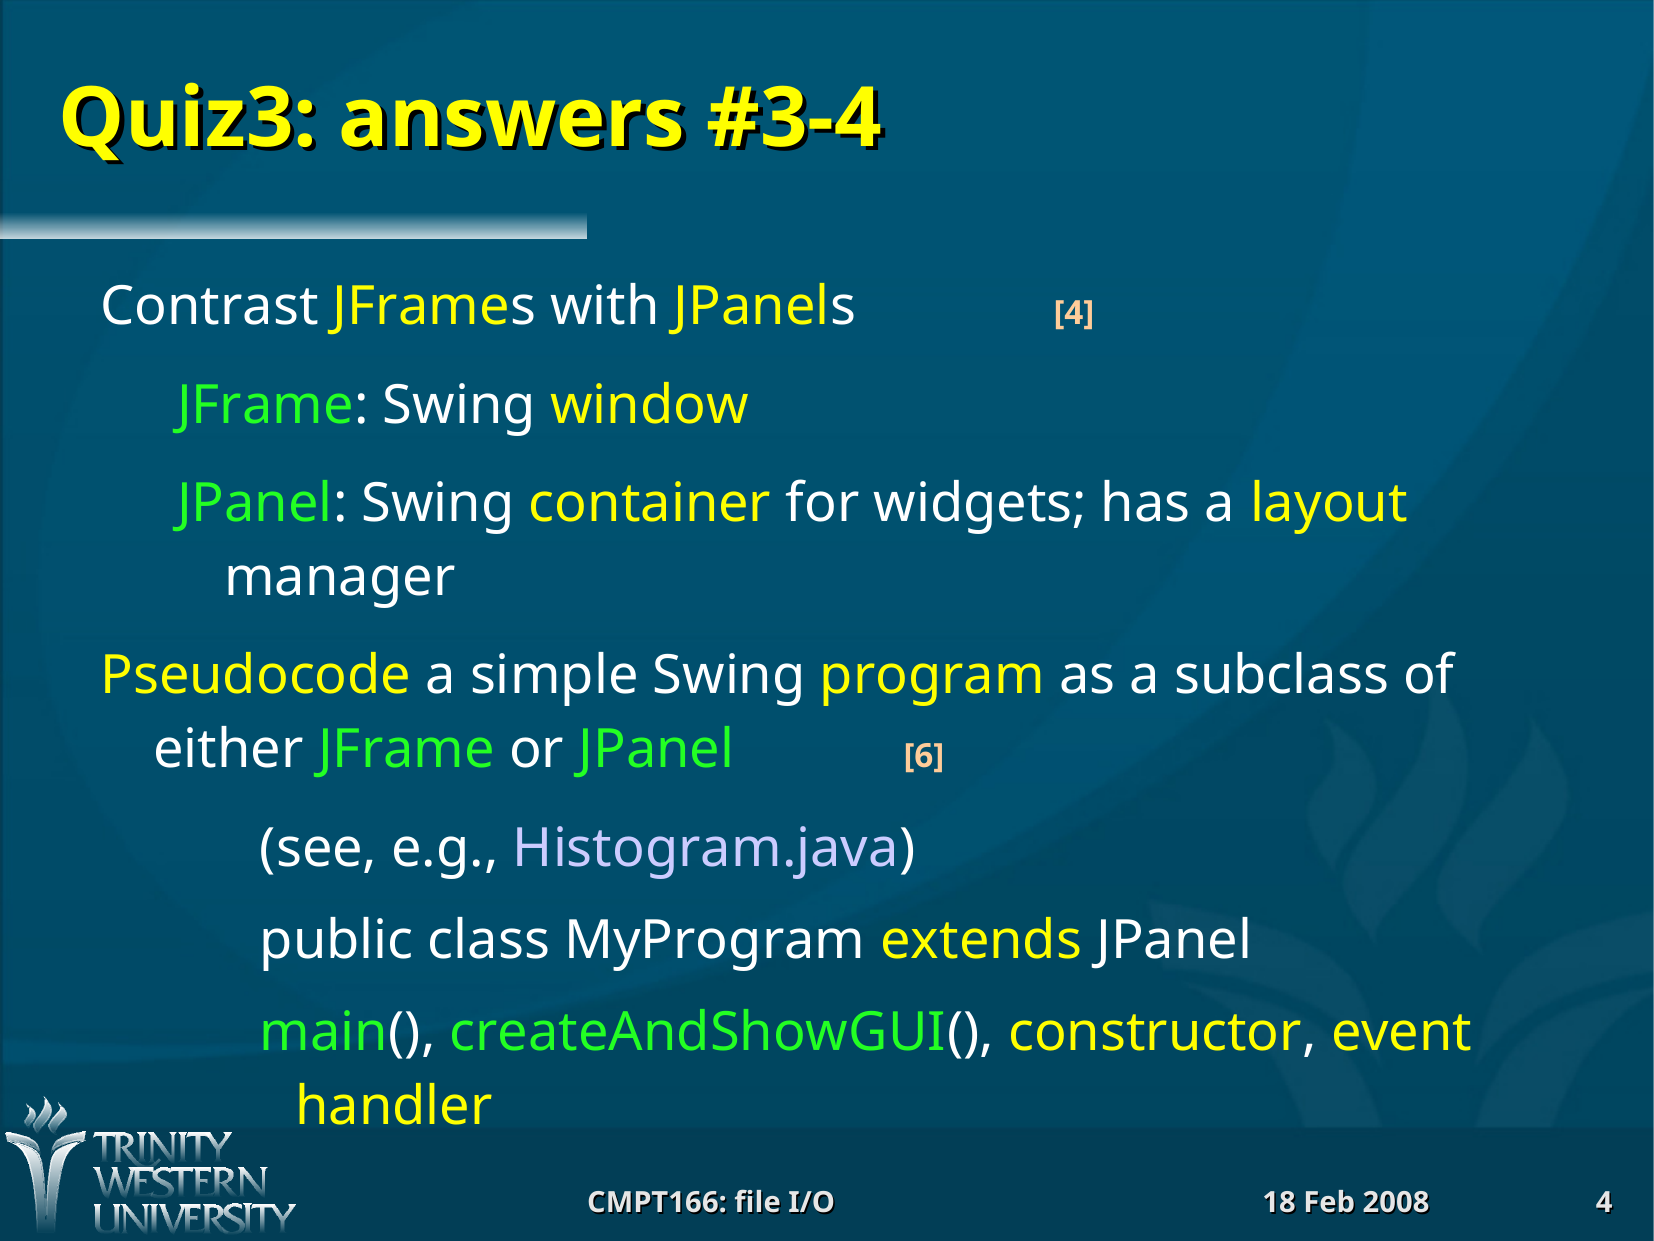

# Quiz3: answers #3-4
Contrast JFrames with JPanels			[4]
JFrame: Swing window
JPanel: Swing container for widgets; has a layout manager
Pseudocode a simple Swing program as a subclass of either JFrame or JPanel			[6]
(see, e.g., Histogram.java)
public class MyProgram extends JPanel
main(), createAndShowGUI(), constructor, event handler
CMPT166: file I/O
18 Feb 2008
4